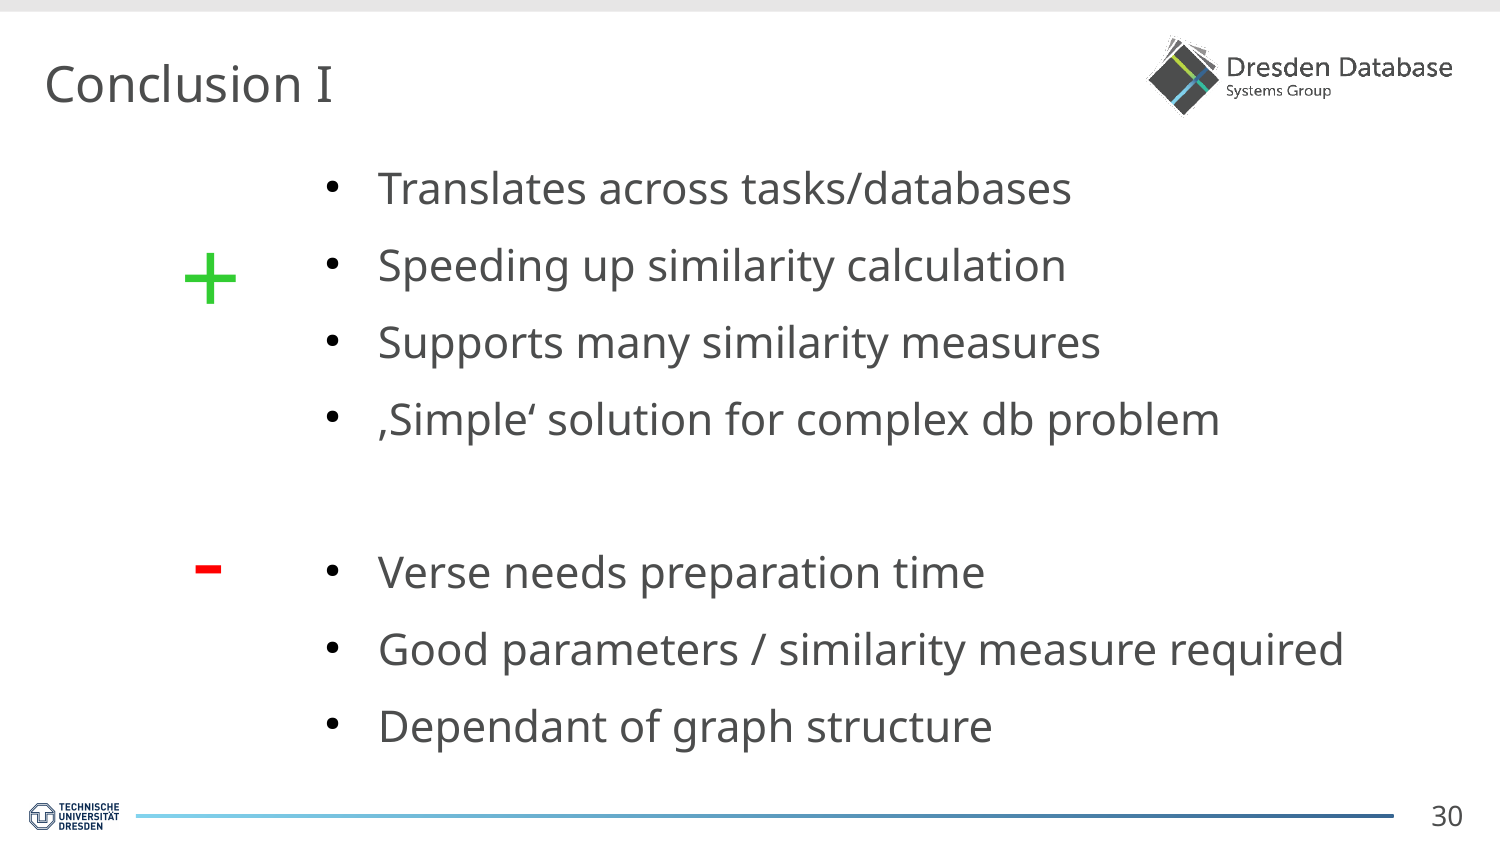

# Conclusion I
Translates across tasks/databases
Speeding up similarity calculation
Supports many similarity measures
‚Simple‘ solution for complex db problem
Verse needs preparation time
Good parameters / similarity measure required
Dependant of graph structure
+
-